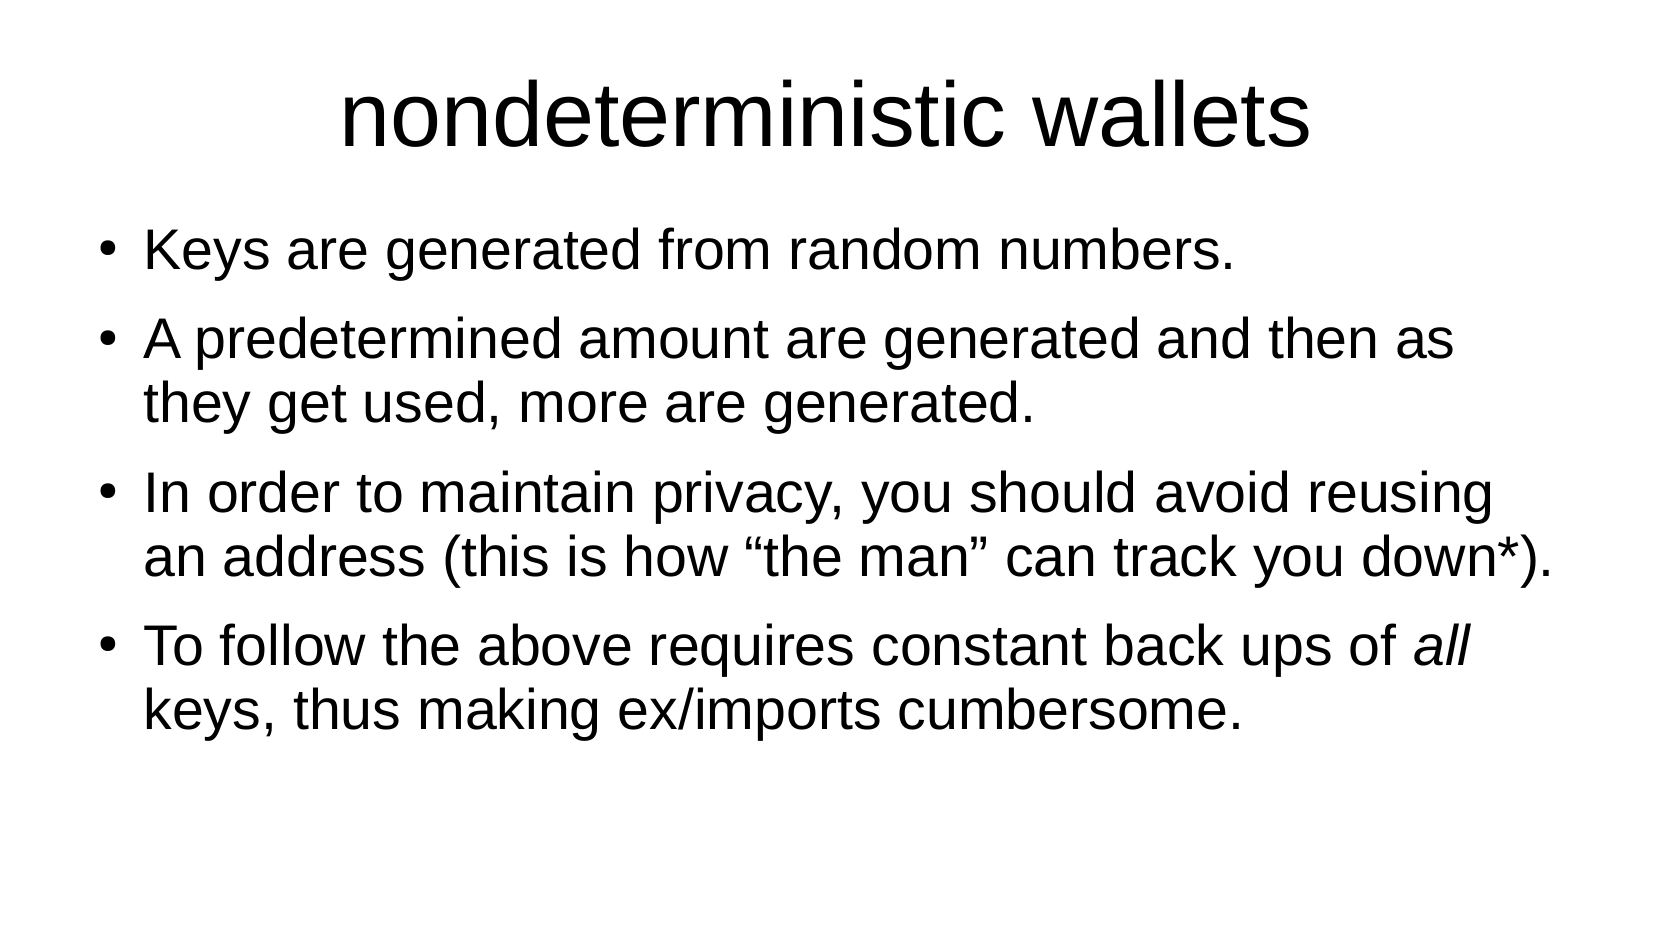

# nondeterministic wallets
Keys are generated from random numbers.
A predetermined amount are generated and then as they get used, more are generated.
In order to maintain privacy, you should avoid reusing an address (this is how “the man” can track you down*).
To follow the above requires constant back ups of all keys, thus making ex/imports cumbersome.